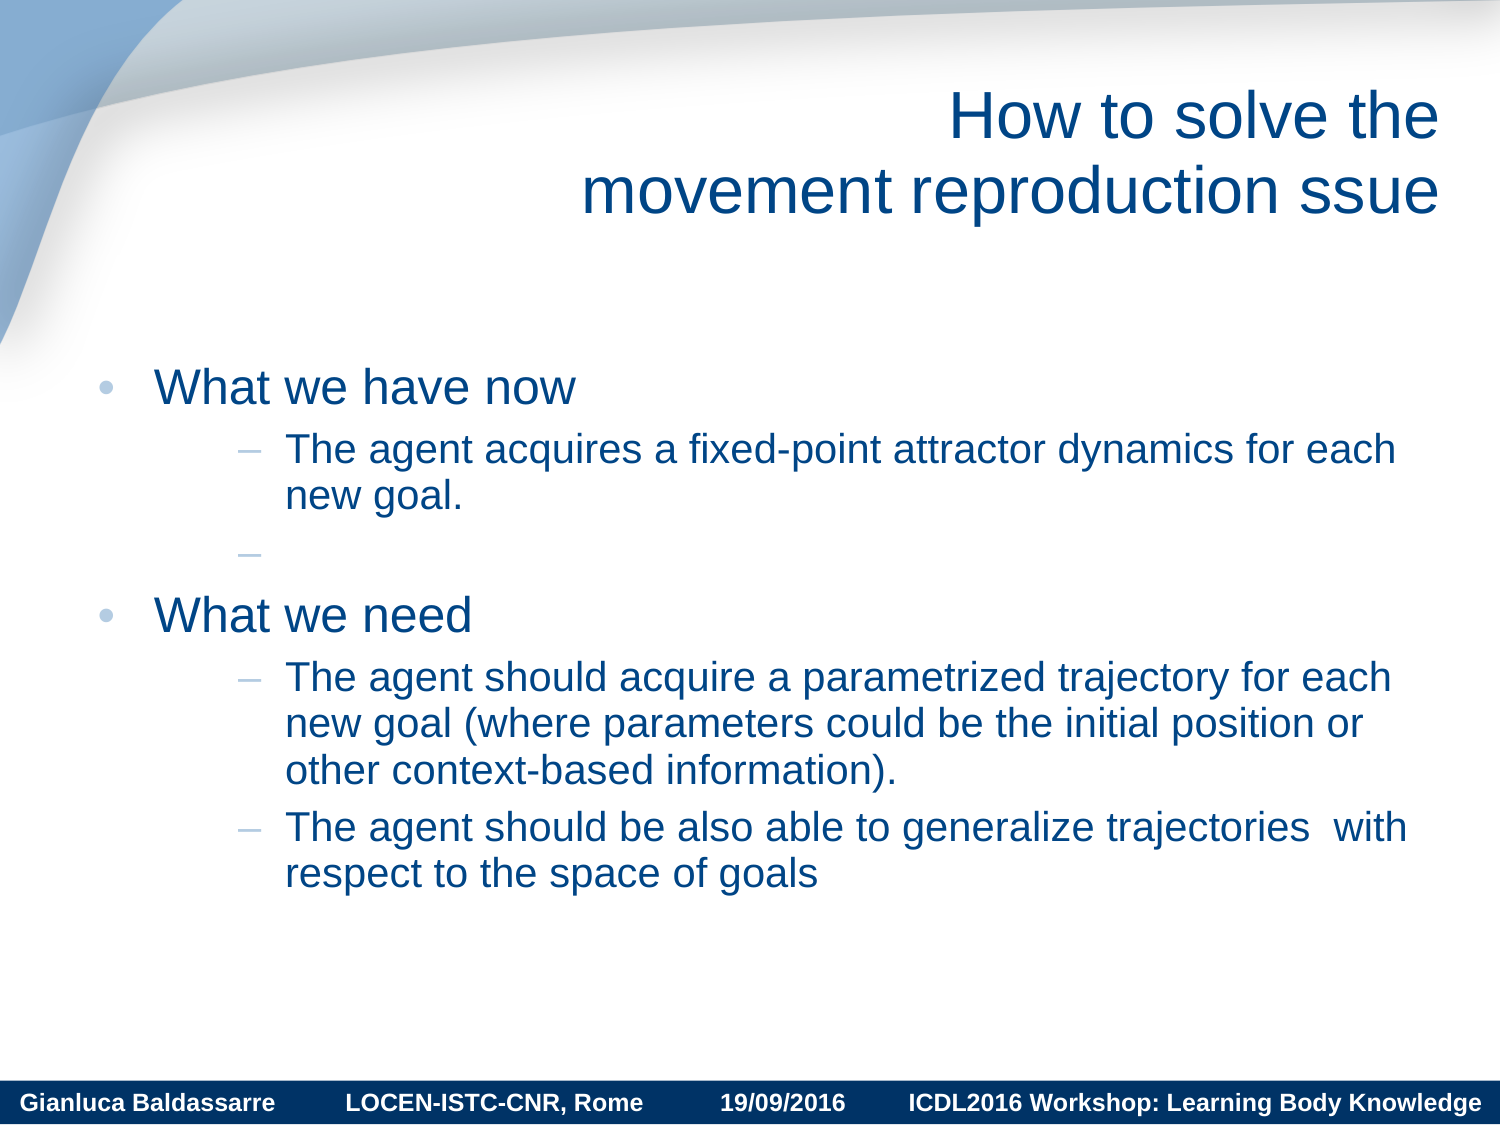

# How to solve the movement reproduction ssue
What we have now
The agent acquires a fixed-point attractor dynamics for each new goal.
What we need
The agent should acquire a parametrized trajectory for each new goal (where parameters could be the initial position or other context-based information).
The agent should be also able to generalize trajectories with respect to the space of goals